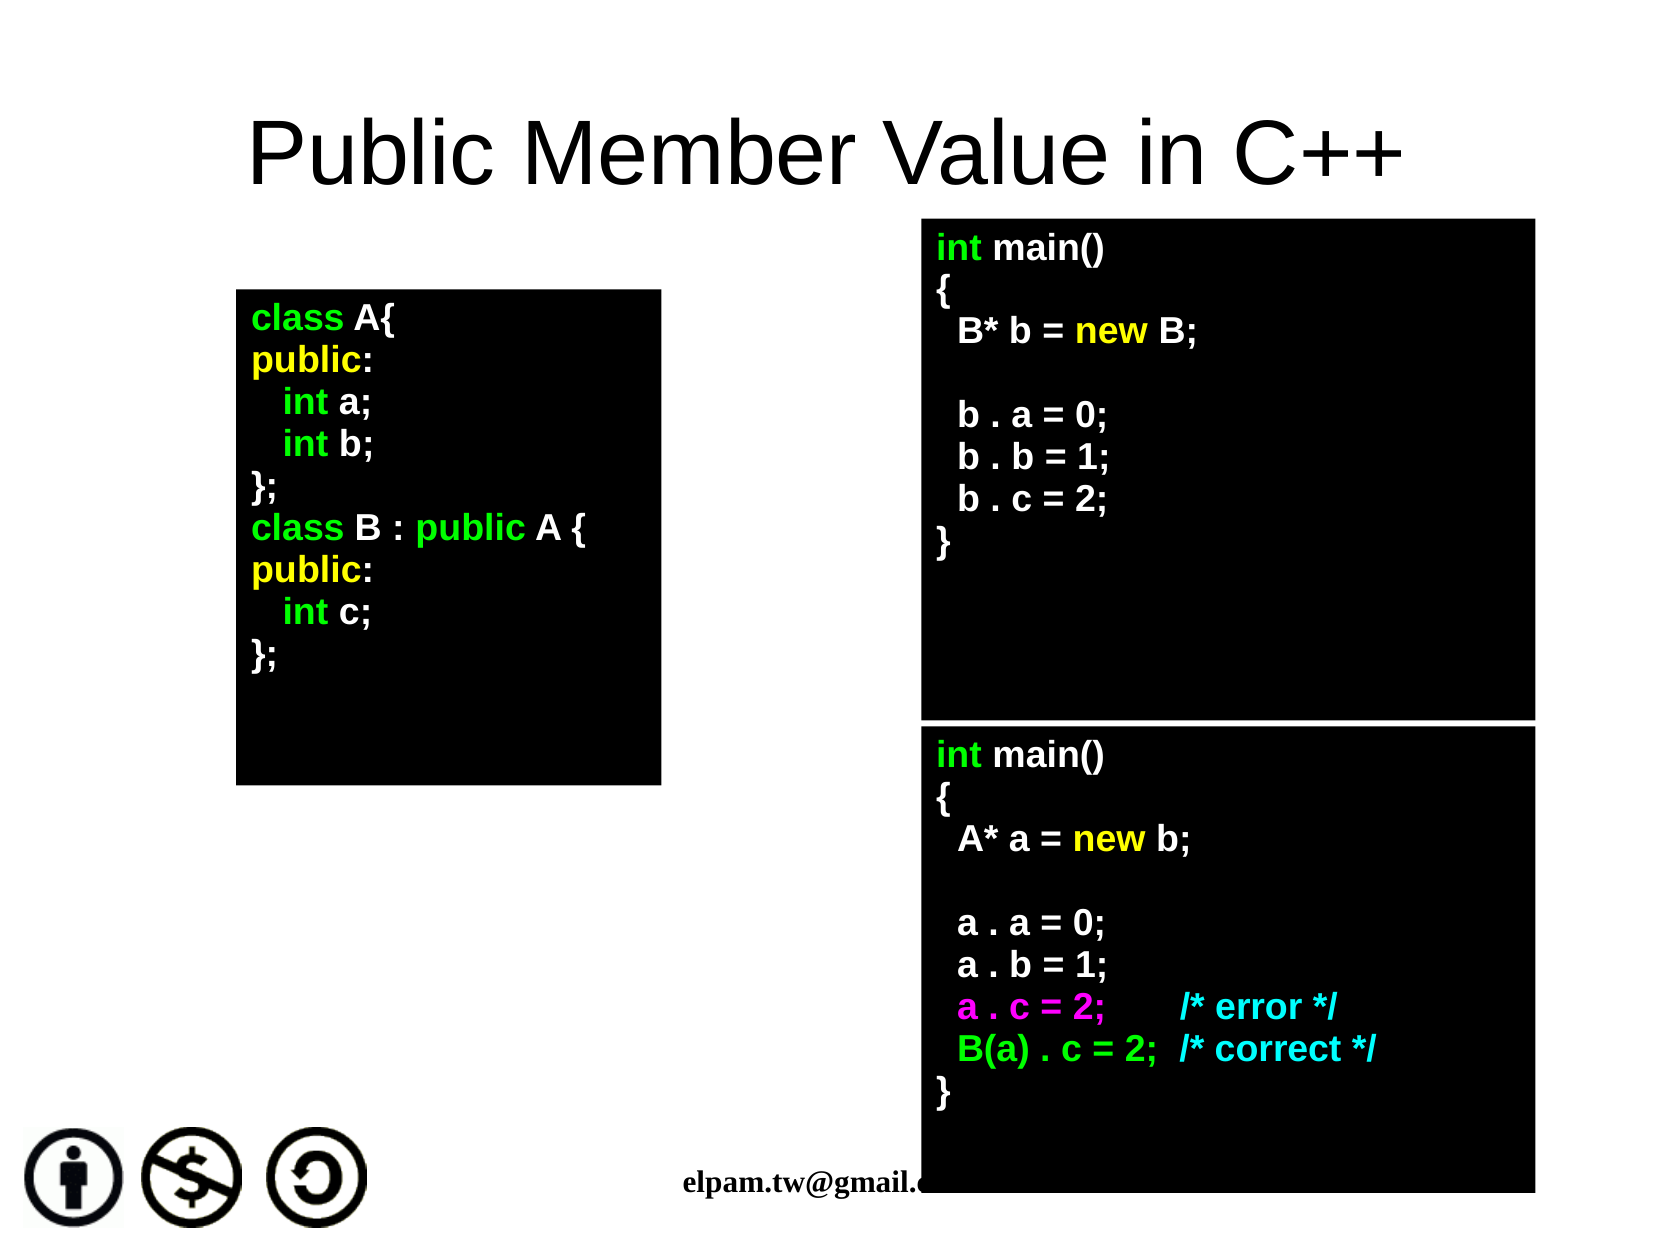

# Public Member Value in C++
int main()
{
 B* b = new B;
 b . a = 0;
 b . b = 1;
 b . c = 2;
}
class A{
public:
 int a;
 int b;
};
class B : public A {
public:
 int c;
};
int main()
{
 A* a = new b;
 a . a = 0;
 a . b = 1;
 a . c = 2; /* error */
 B(a) . c = 2; /* correct */
}